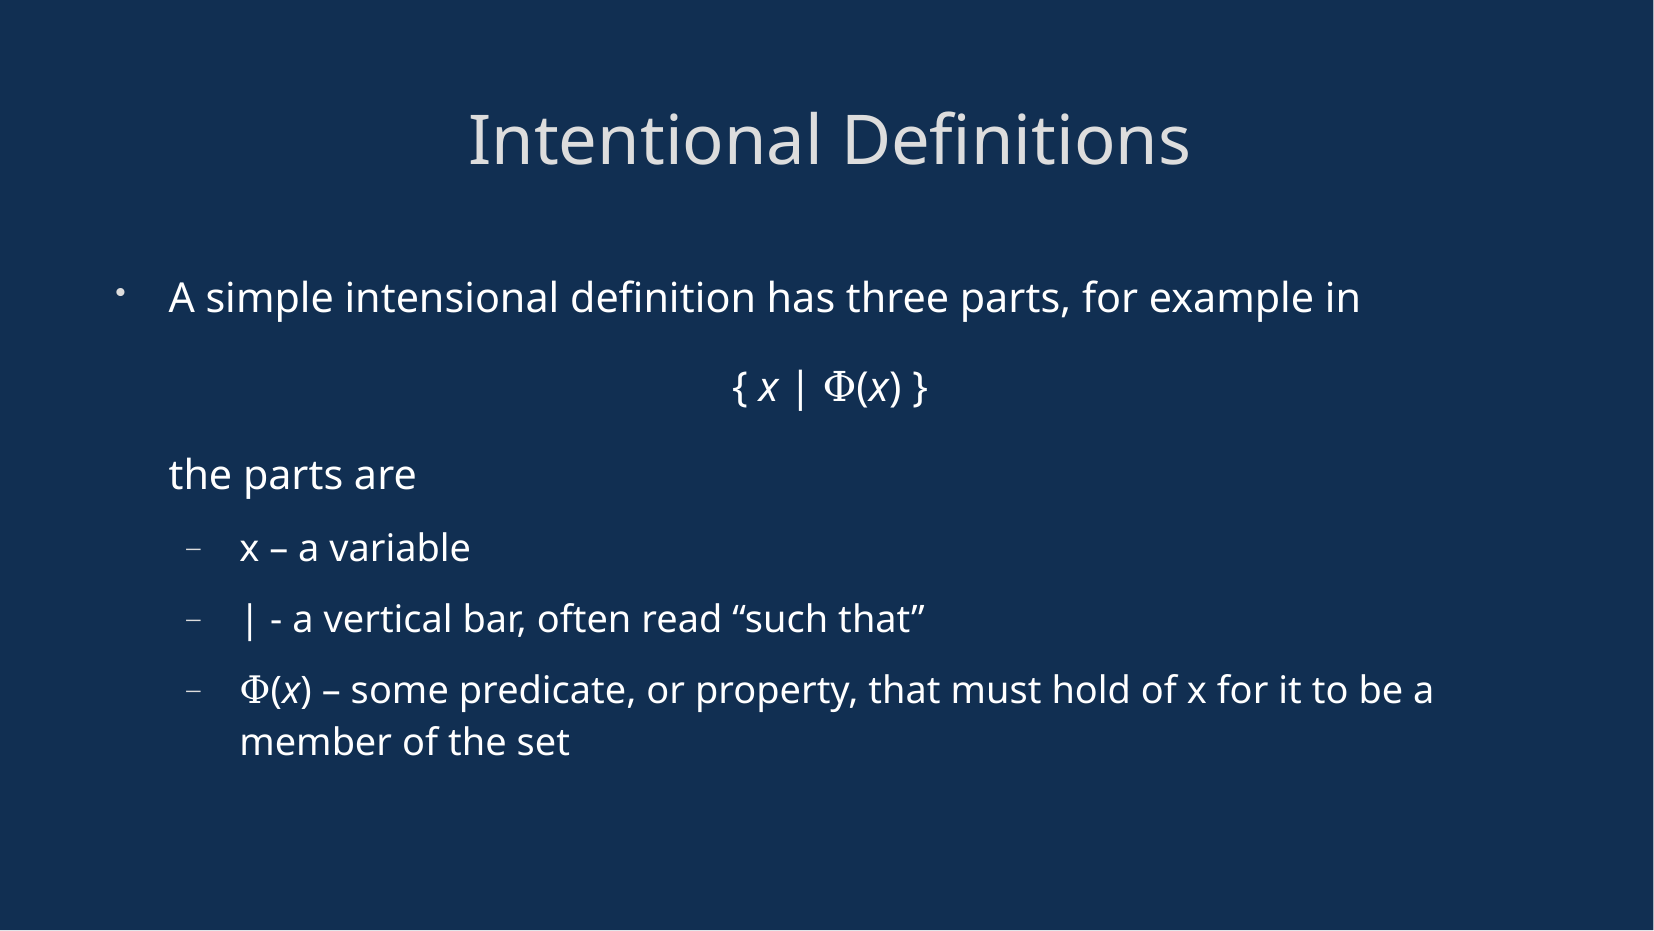

# Intentional Definitions
A simple intensional definition has three parts, for example in
{ x | Φ(x) }
the parts are
x – a variable
| - a vertical bar, often read “such that”
Φ(x) – some predicate, or property, that must hold of x for it to be a member of the set